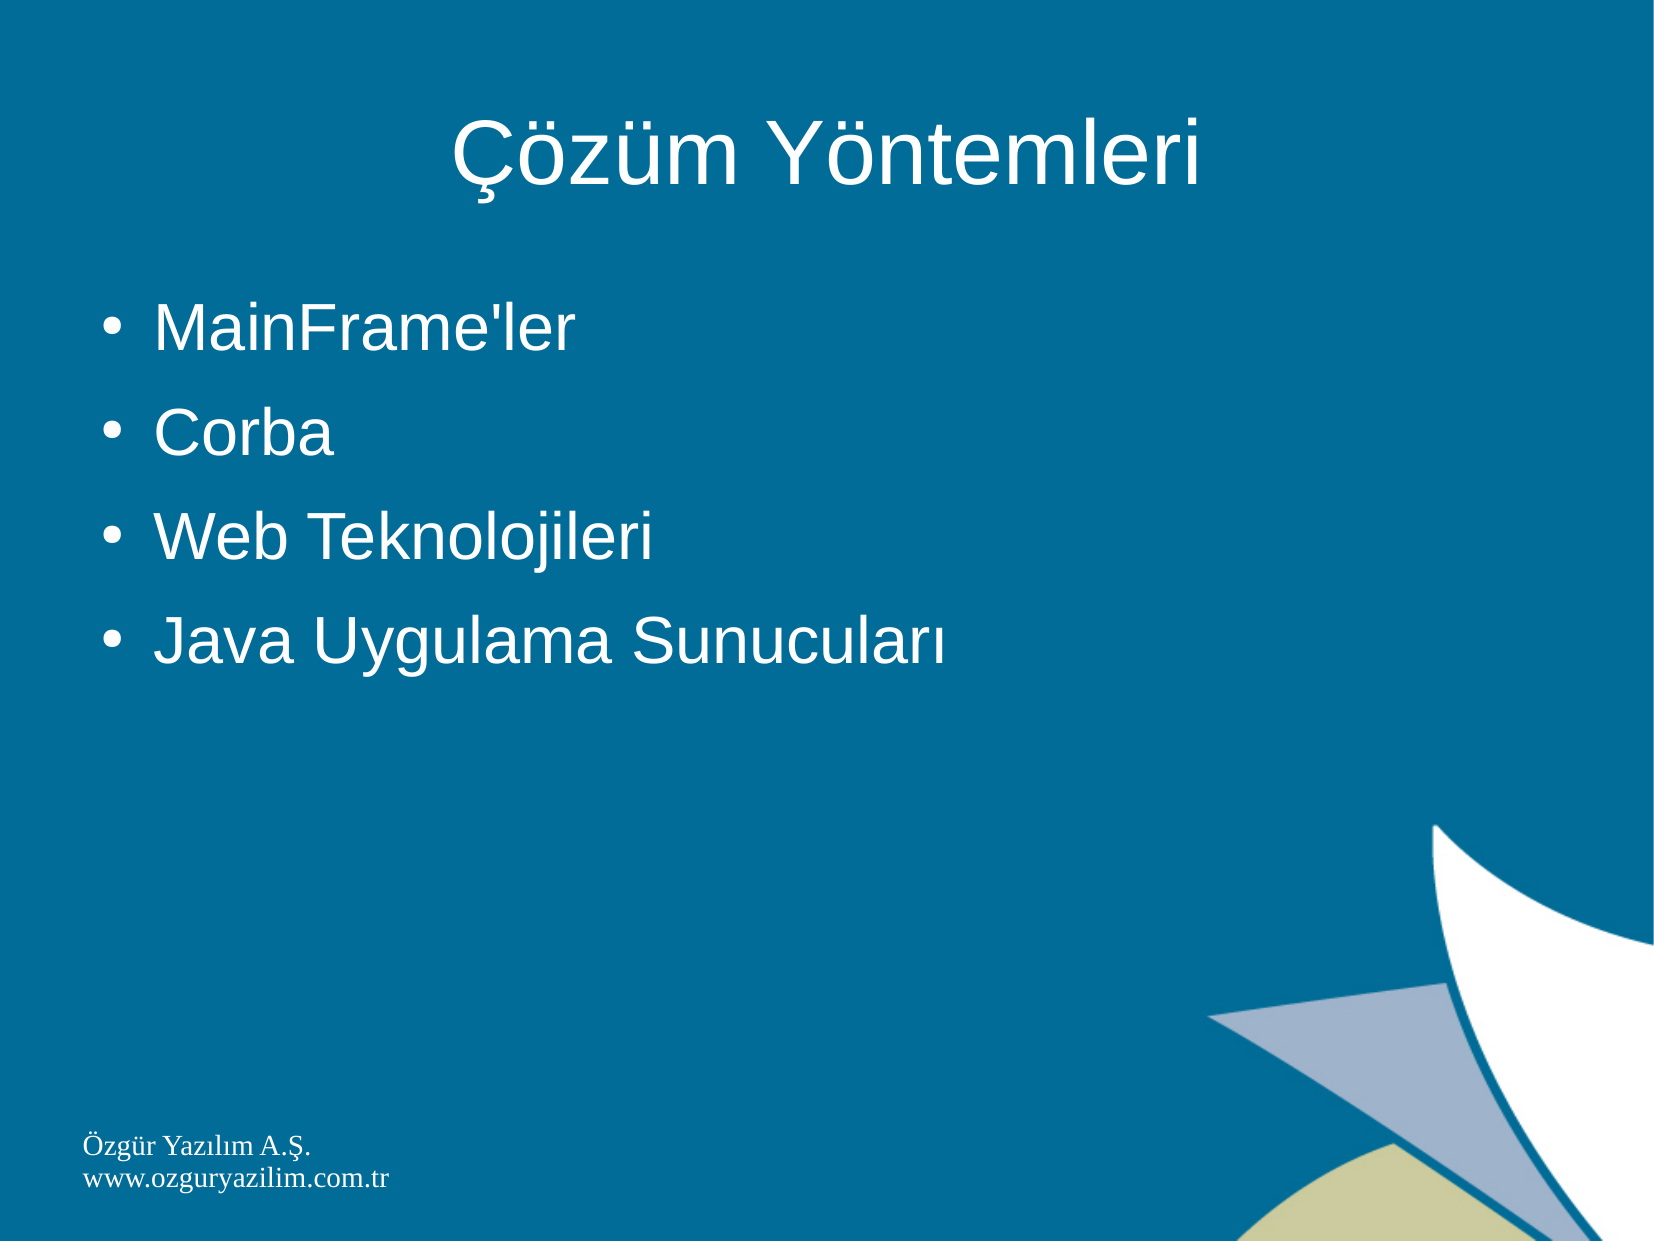

# Çözüm Yöntemleri
MainFrame'ler
Corba
Web Teknolojileri
Java Uygulama Sunucuları